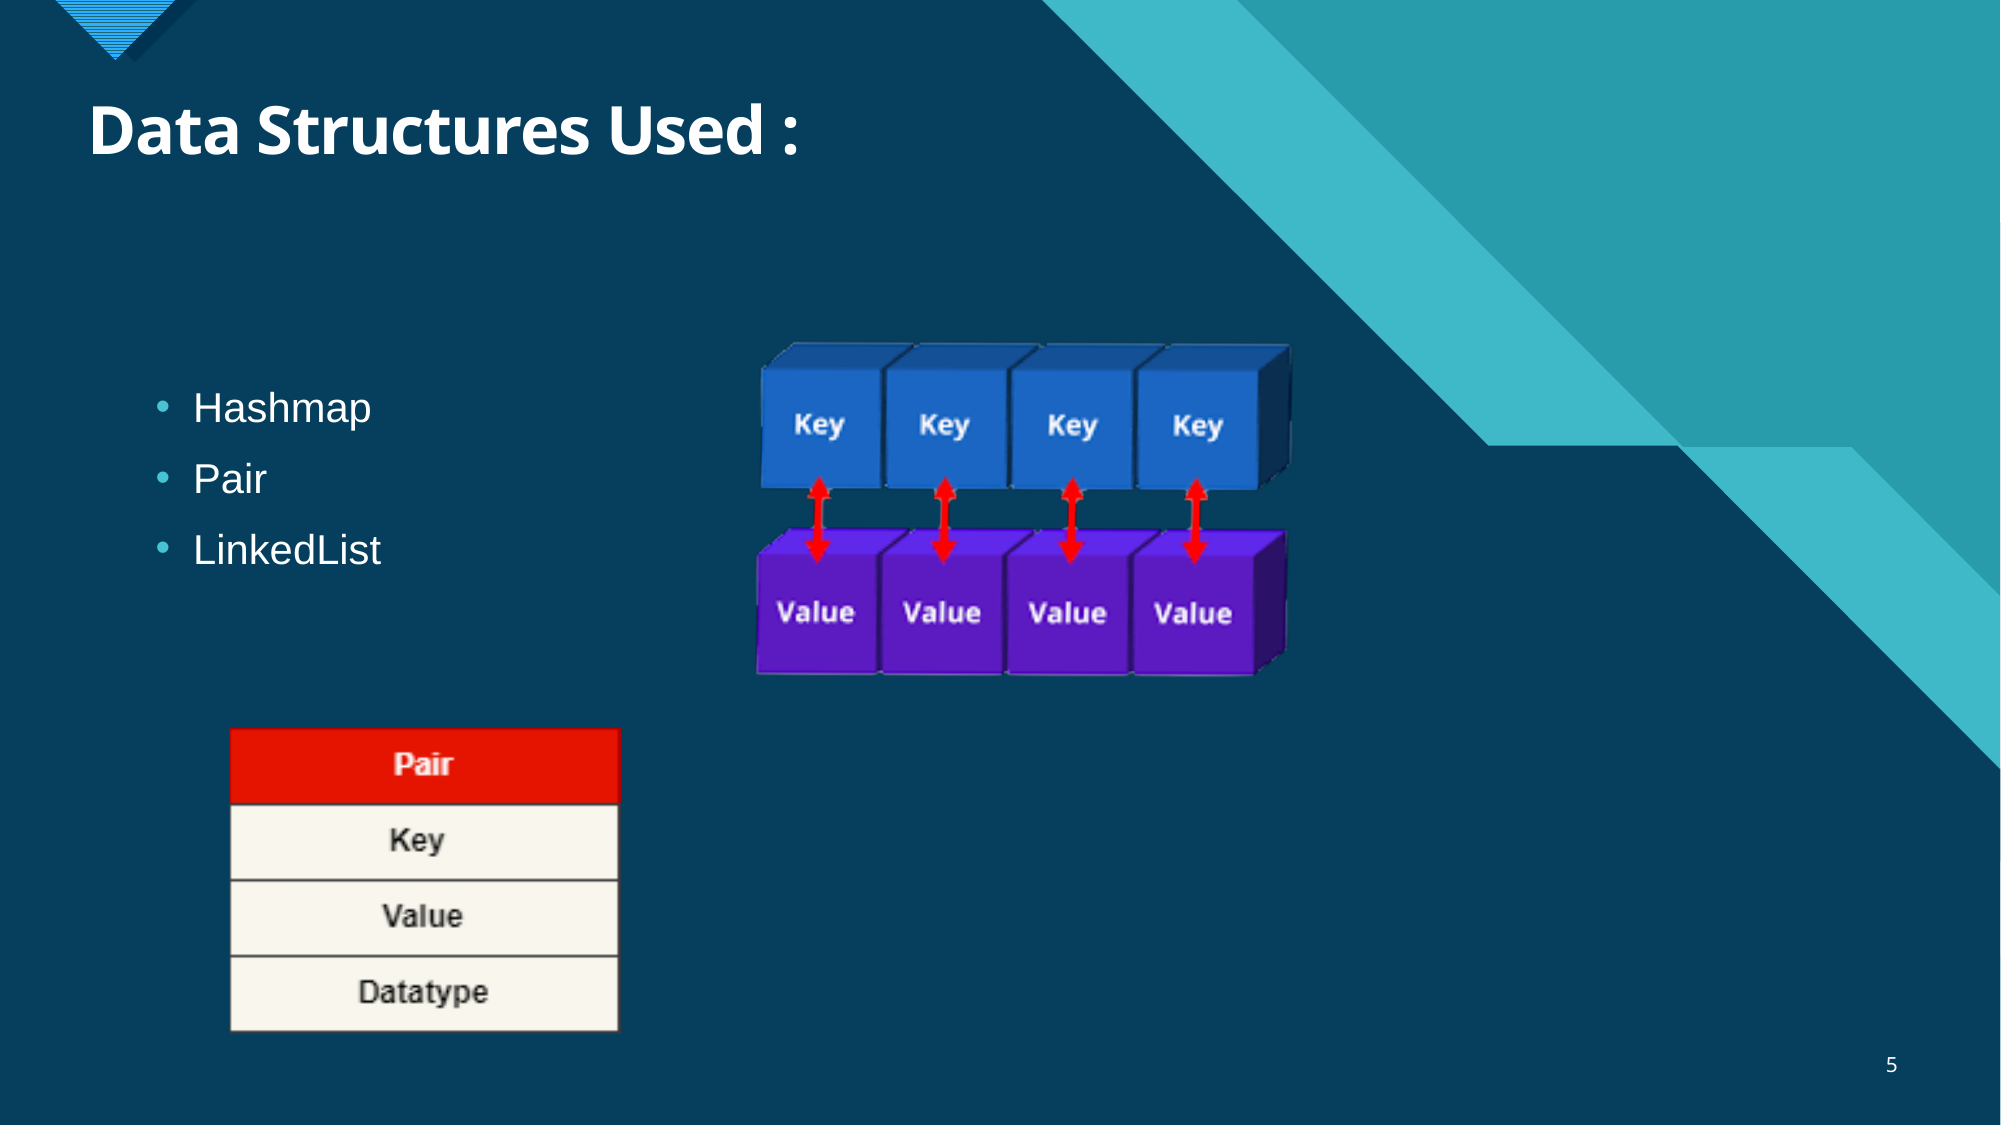

# Data Structures Used :
Hashmap
Pair
LinkedList
5